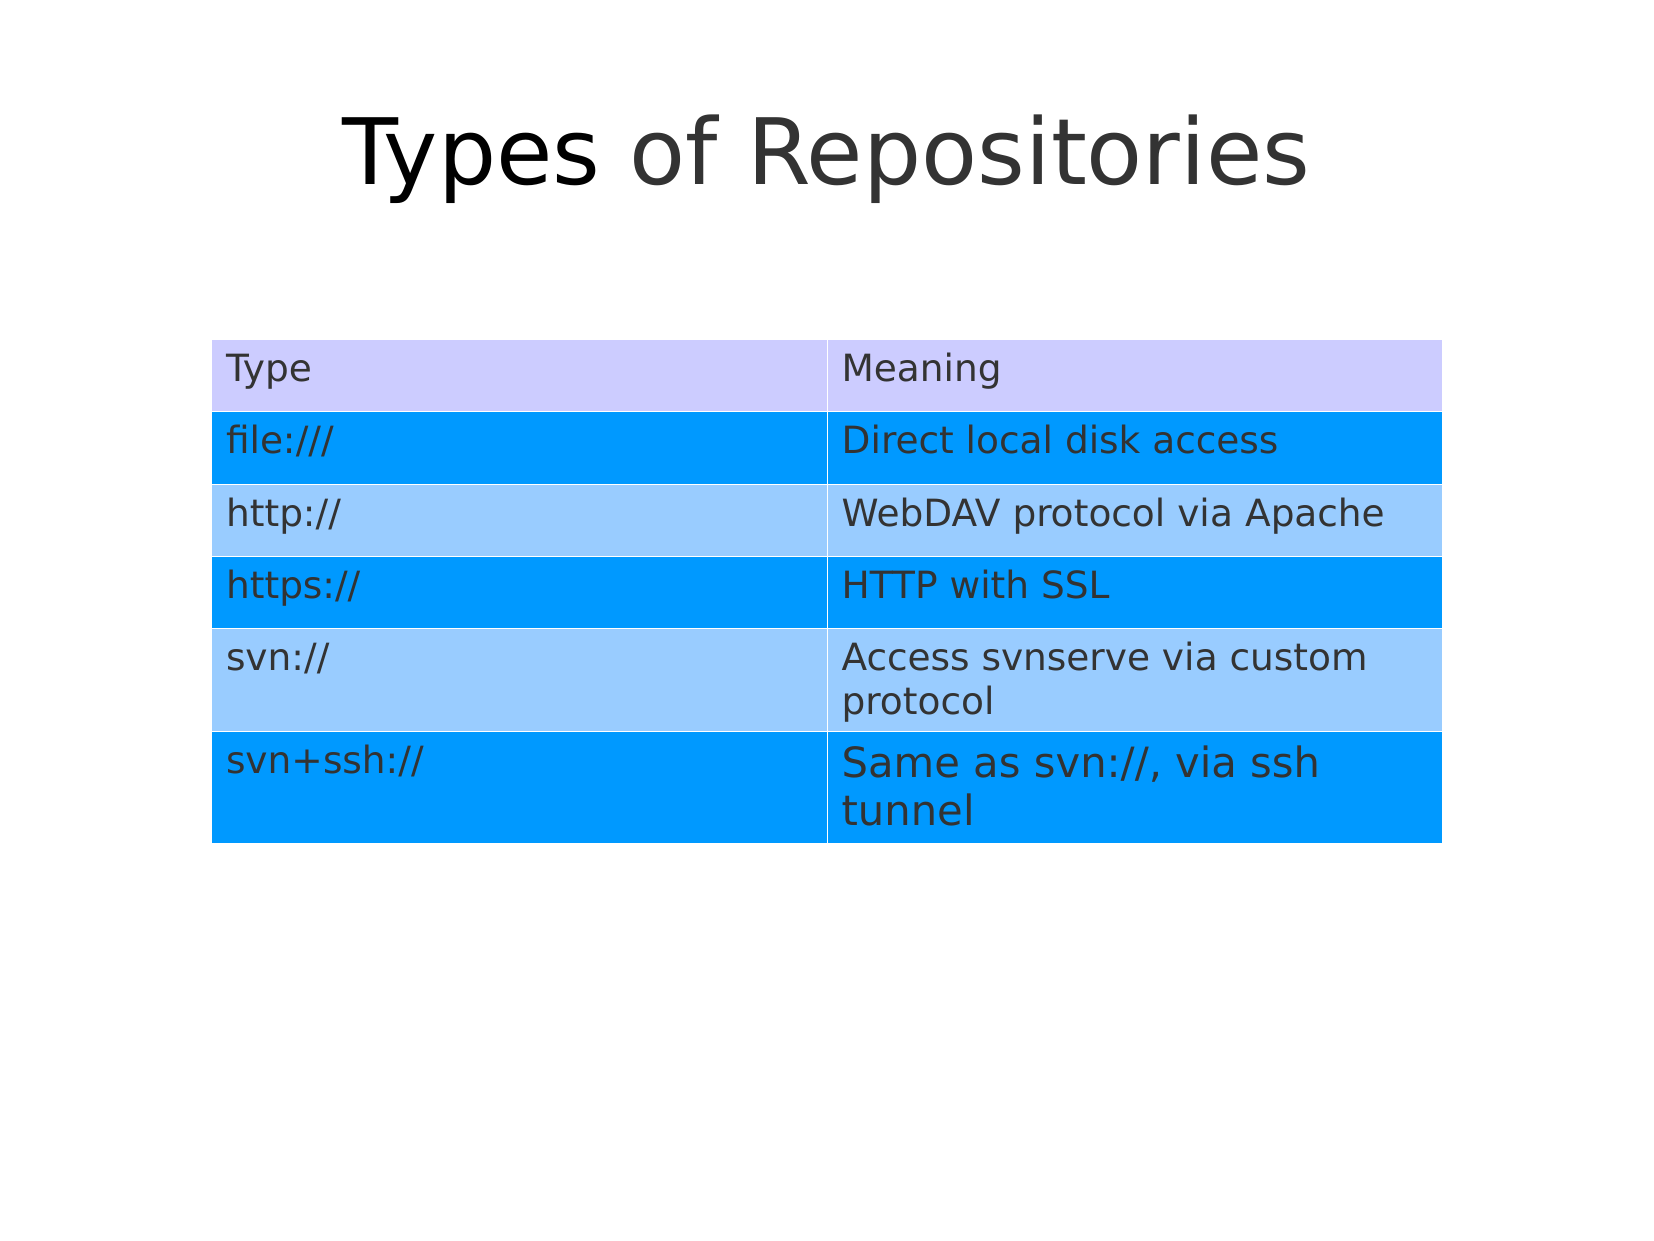

# Types of Repositories
| Type | Meaning |
| --- | --- |
| file:/// | Direct local disk access |
| http:// | WebDAV protocol via Apache |
| https:// | HTTP with SSL |
| svn:// | Access svnserve via custom protocol |
| svn+ssh:// | Same as svn://, via ssh tunnel |